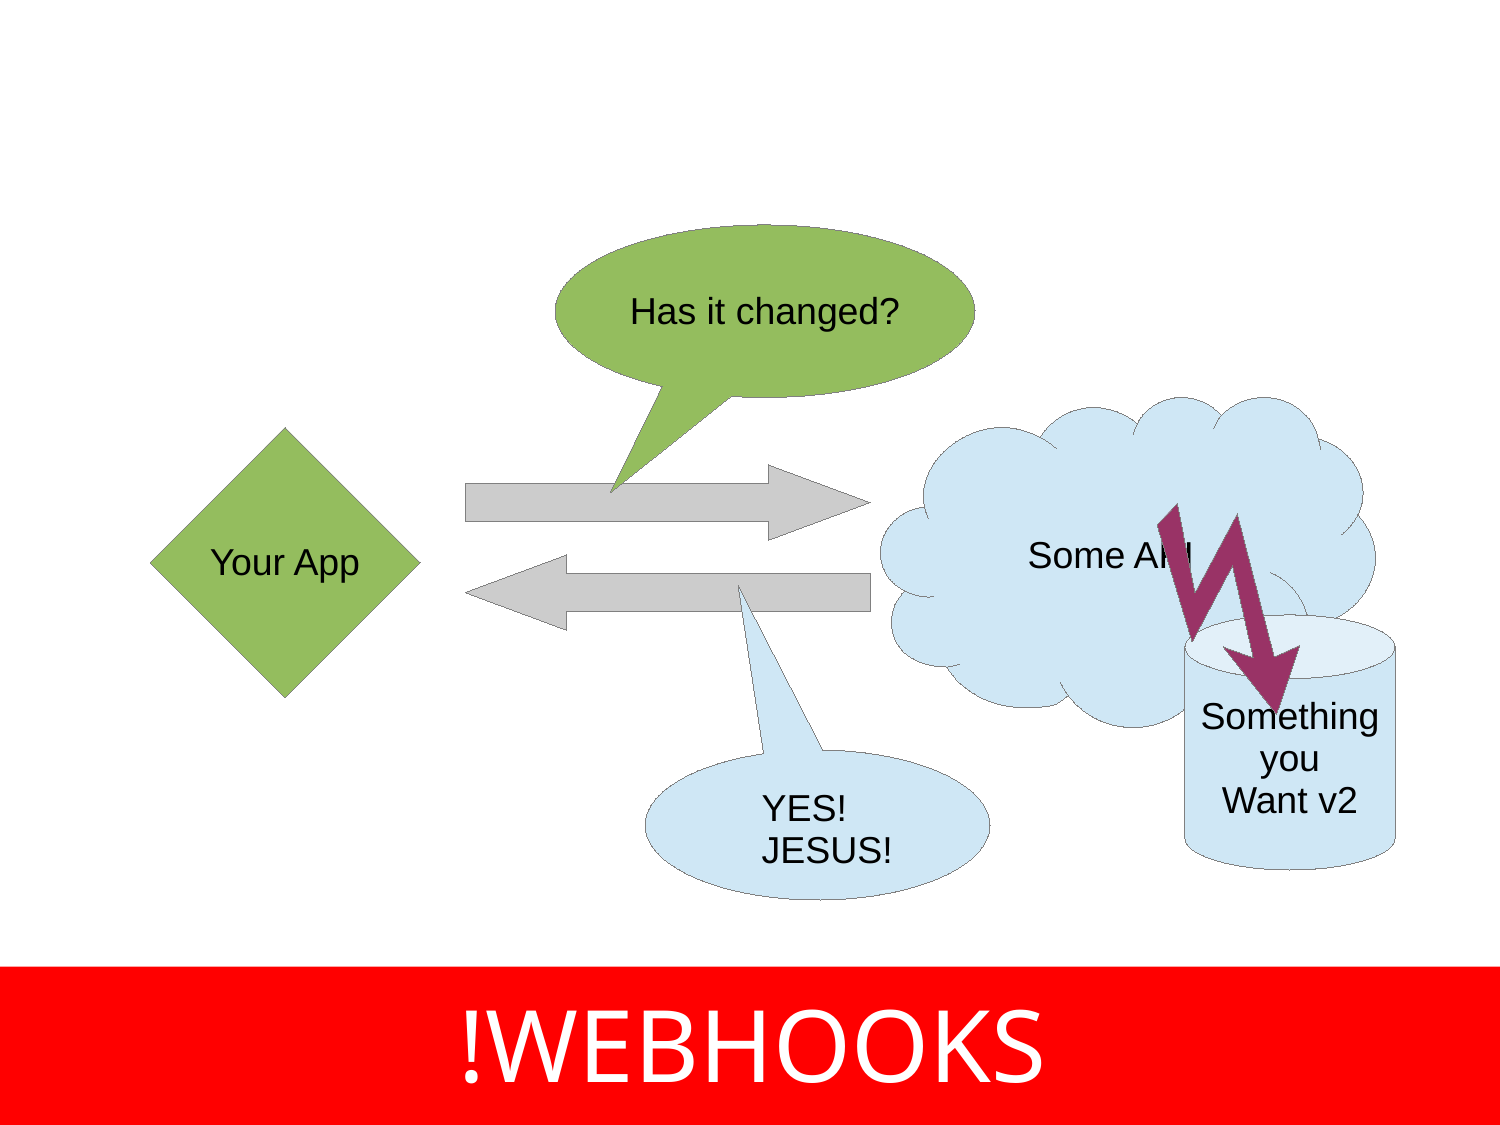

Has it changed?
Some API
Your App
Something
you
Want v2
YES!
JESUS!
# !WEBHOOKS